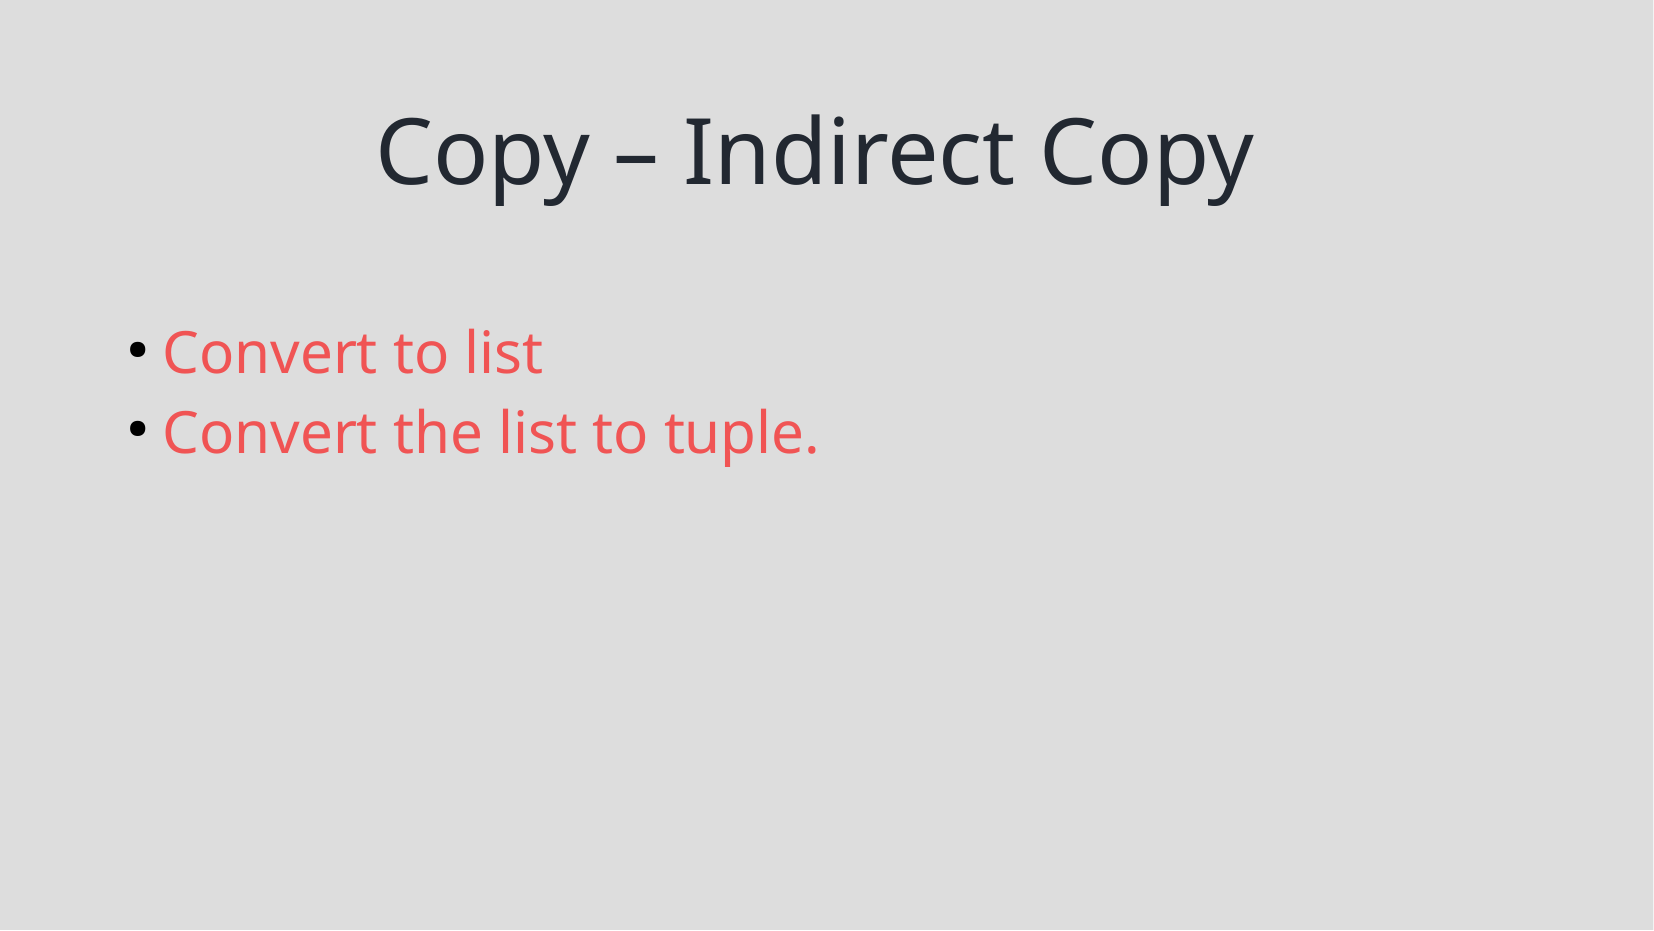

# Copy – Indirect Copy
Convert to list
Convert the list to tuple.